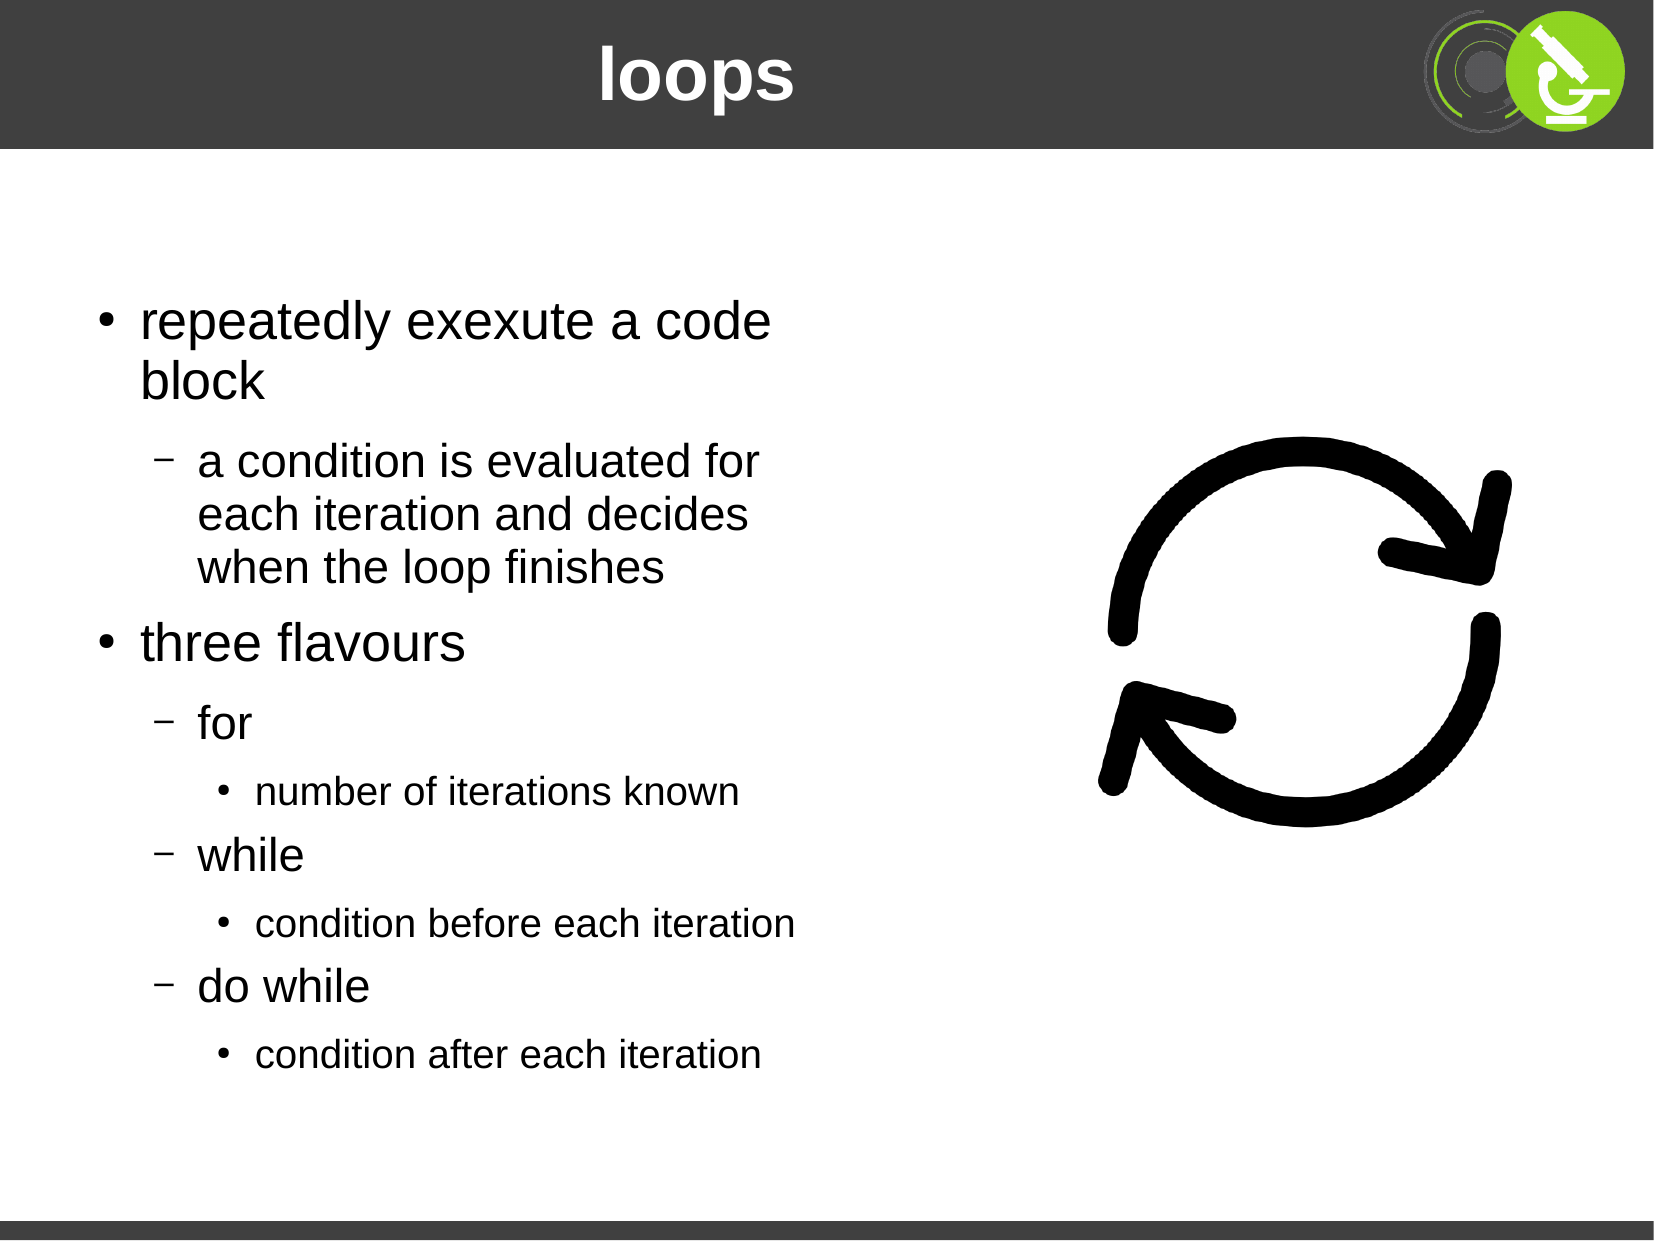

# loops
repeatedly exexute a code block
a condition is evaluated for each iteration and decides when the loop finishes
three flavours
for
number of iterations known
while
condition before each iteration
do while
condition after each iteration